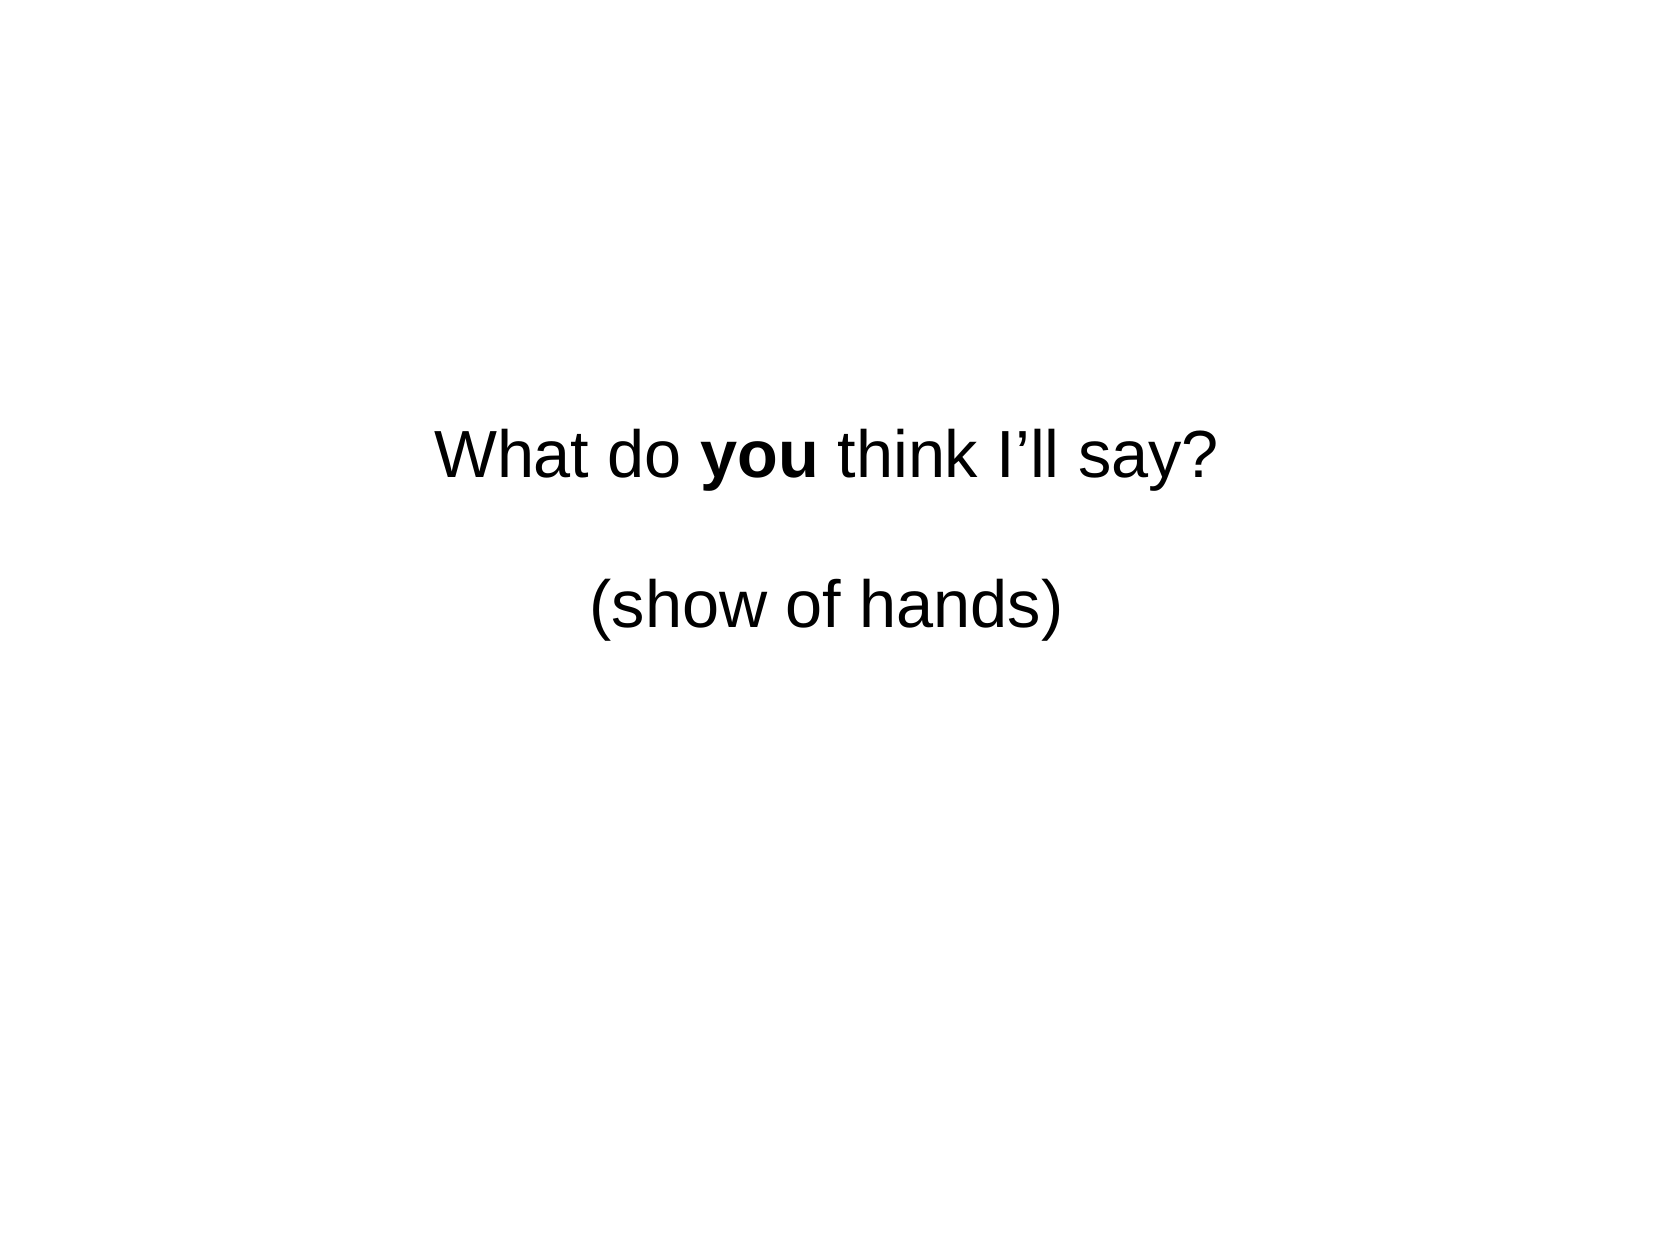

# What do you think I’ll say?
(show of hands)